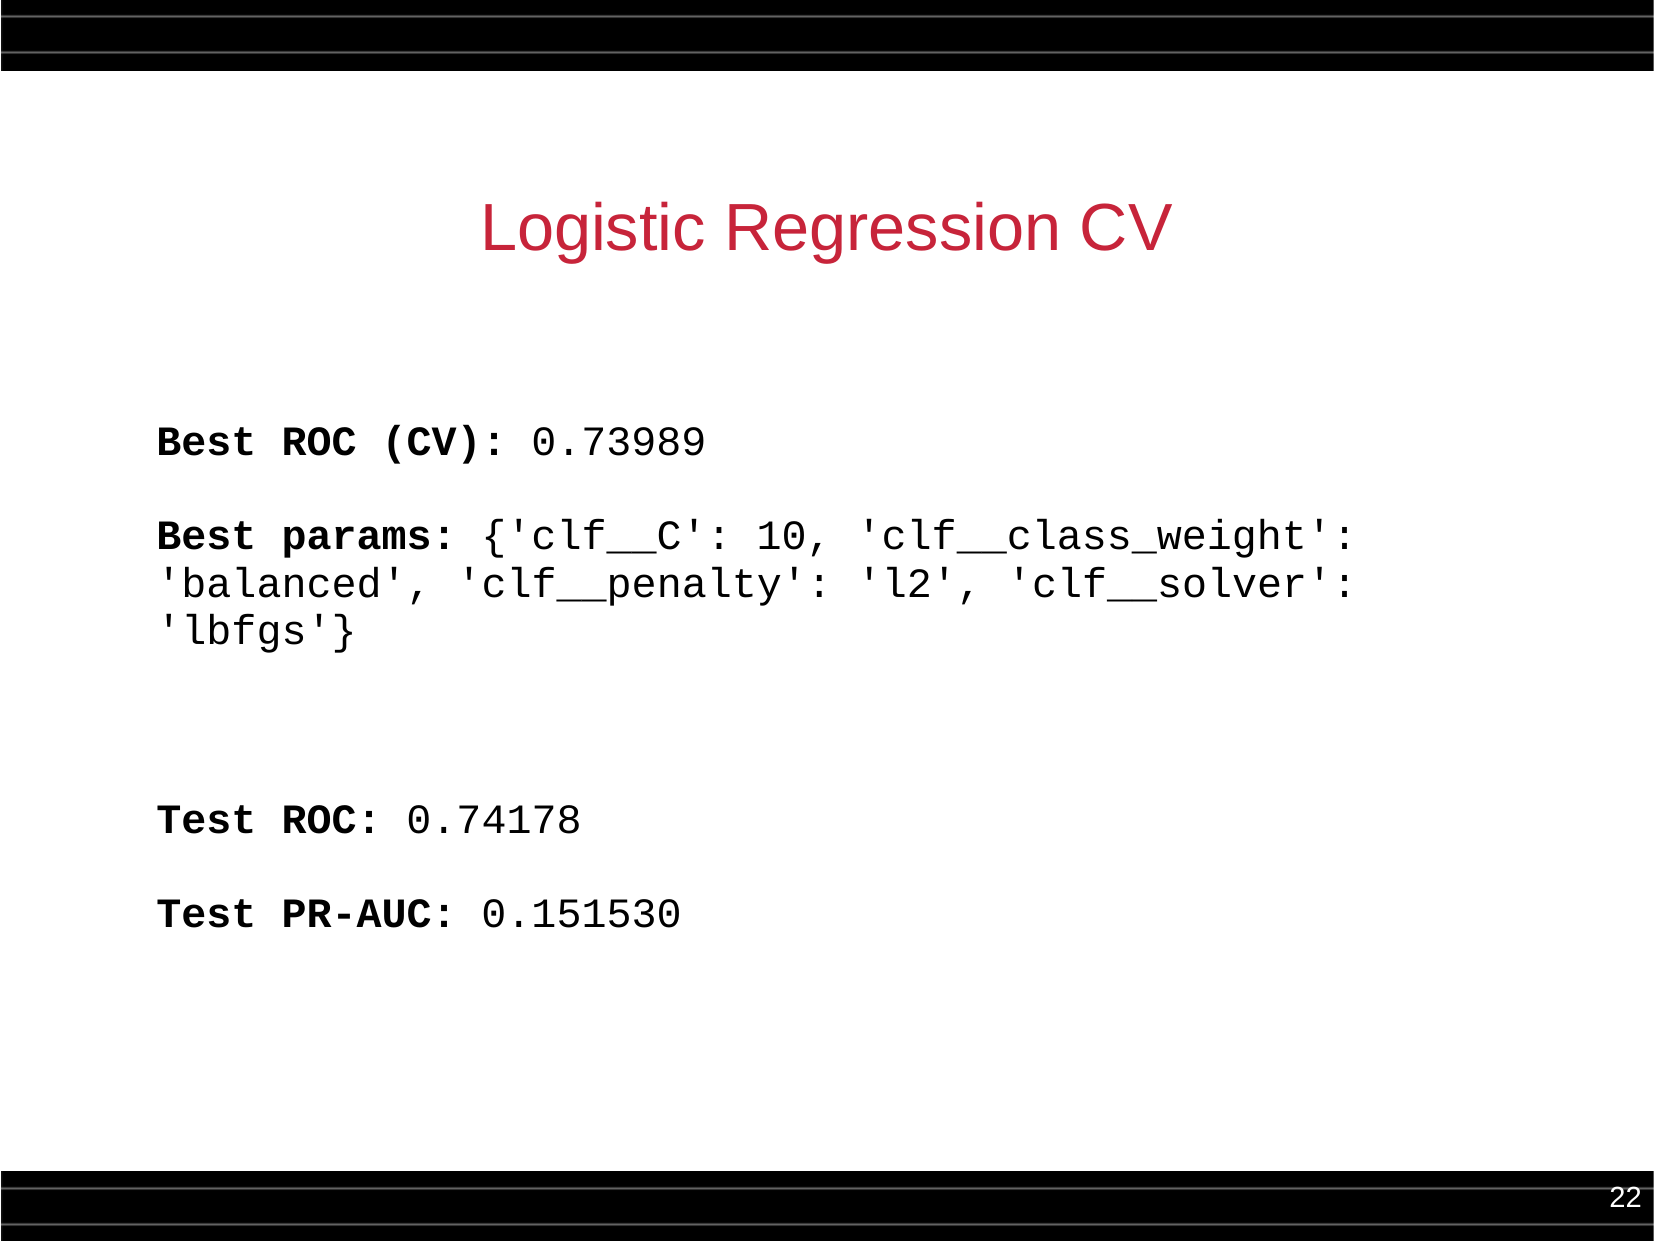

# Logistic Regression CV
Best ROC (CV): 0.73989
Best params: {'clf__C': 10, 'clf__class_weight': 'balanced', 'clf__penalty': 'l2', 'clf__solver': 'lbfgs'}
Test ROC: 0.74178
Test PR-AUC: 0.151530